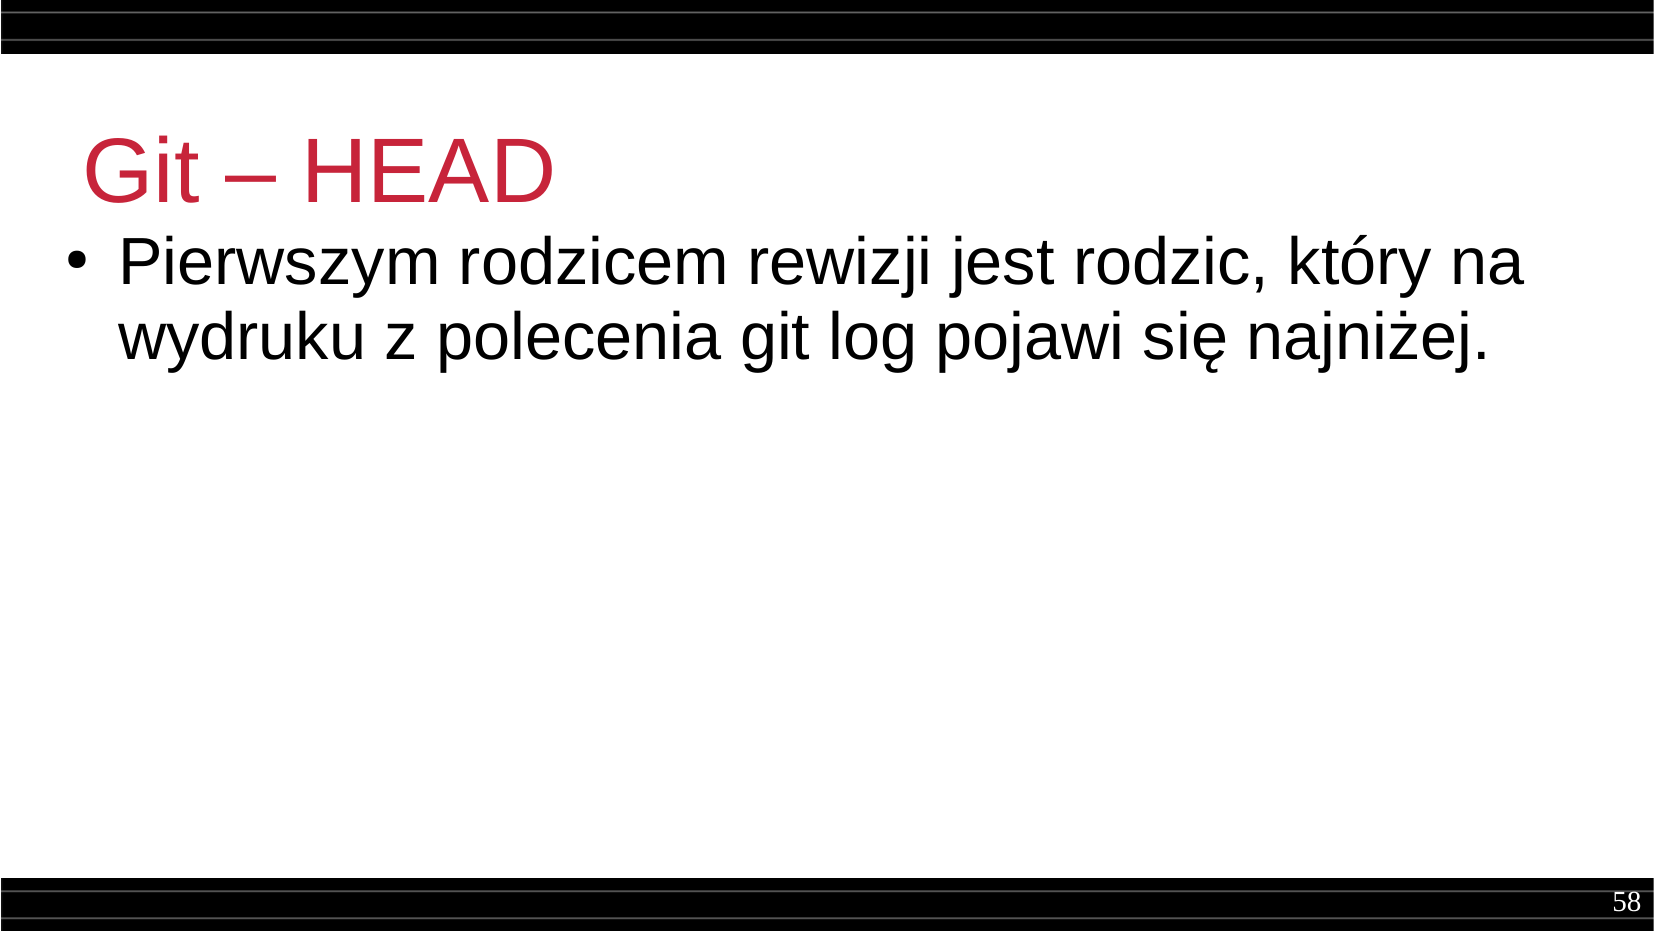

# Git – HEAD
Pierwszym rodzicem rewizji jest rodzic, który na wydruku z polecenia git log pojawi się najniżej.